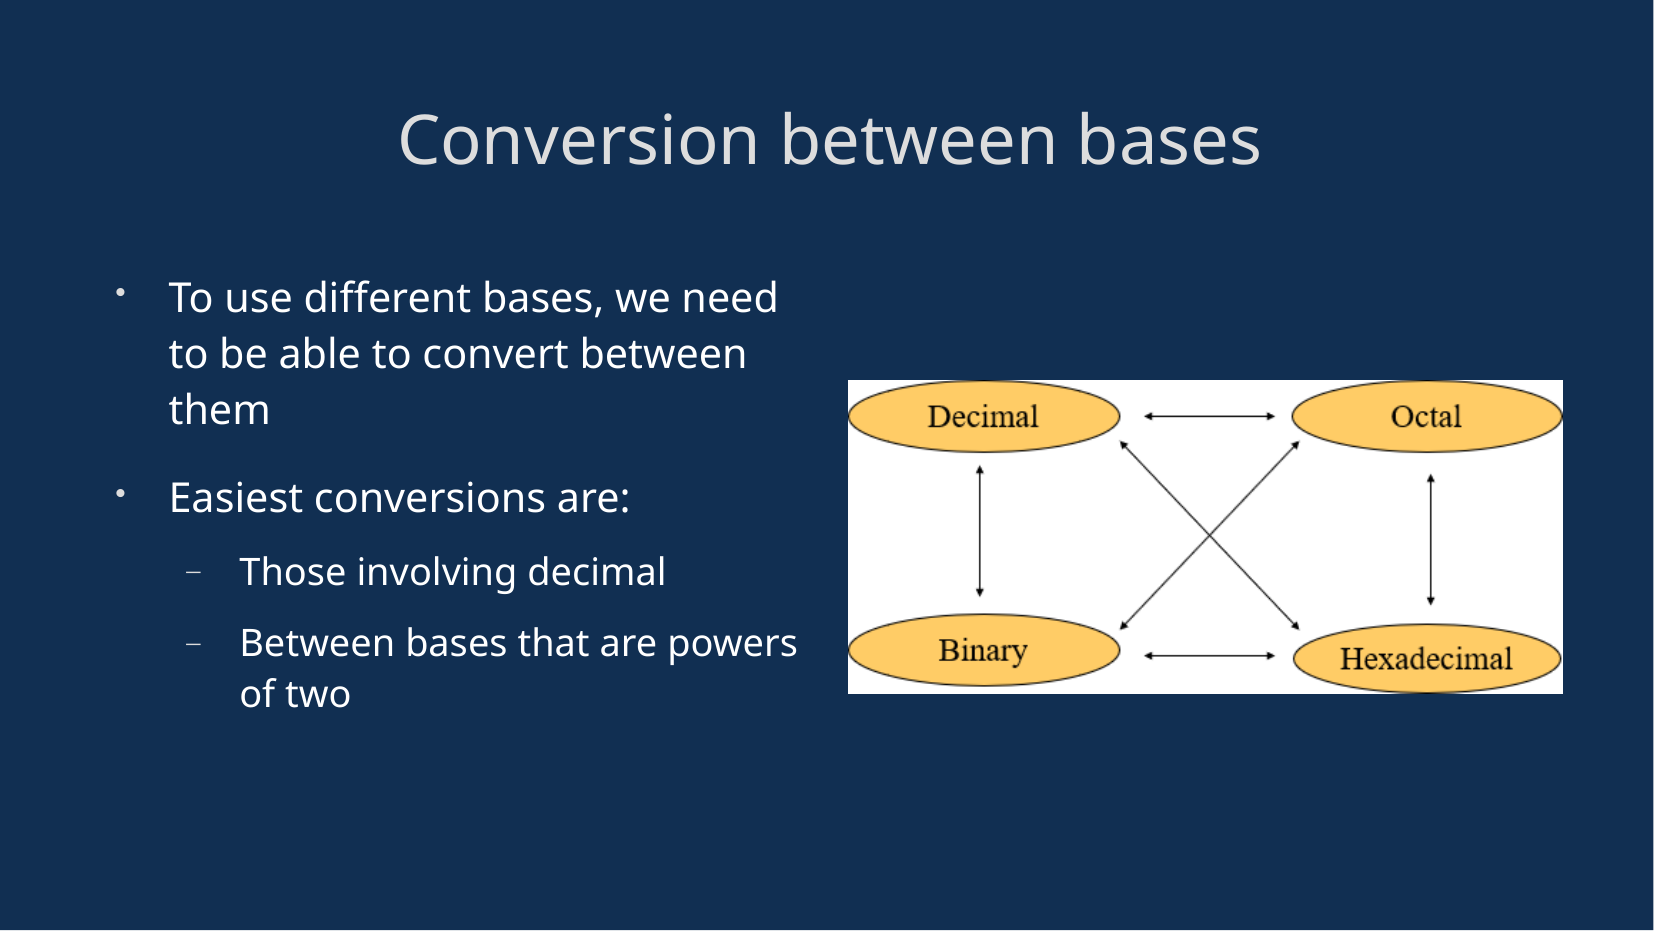

Conversion between bases
# To use different bases, we need to be able to convert between them
Easiest conversions are:
Those involving decimal
Between bases that are powers of two